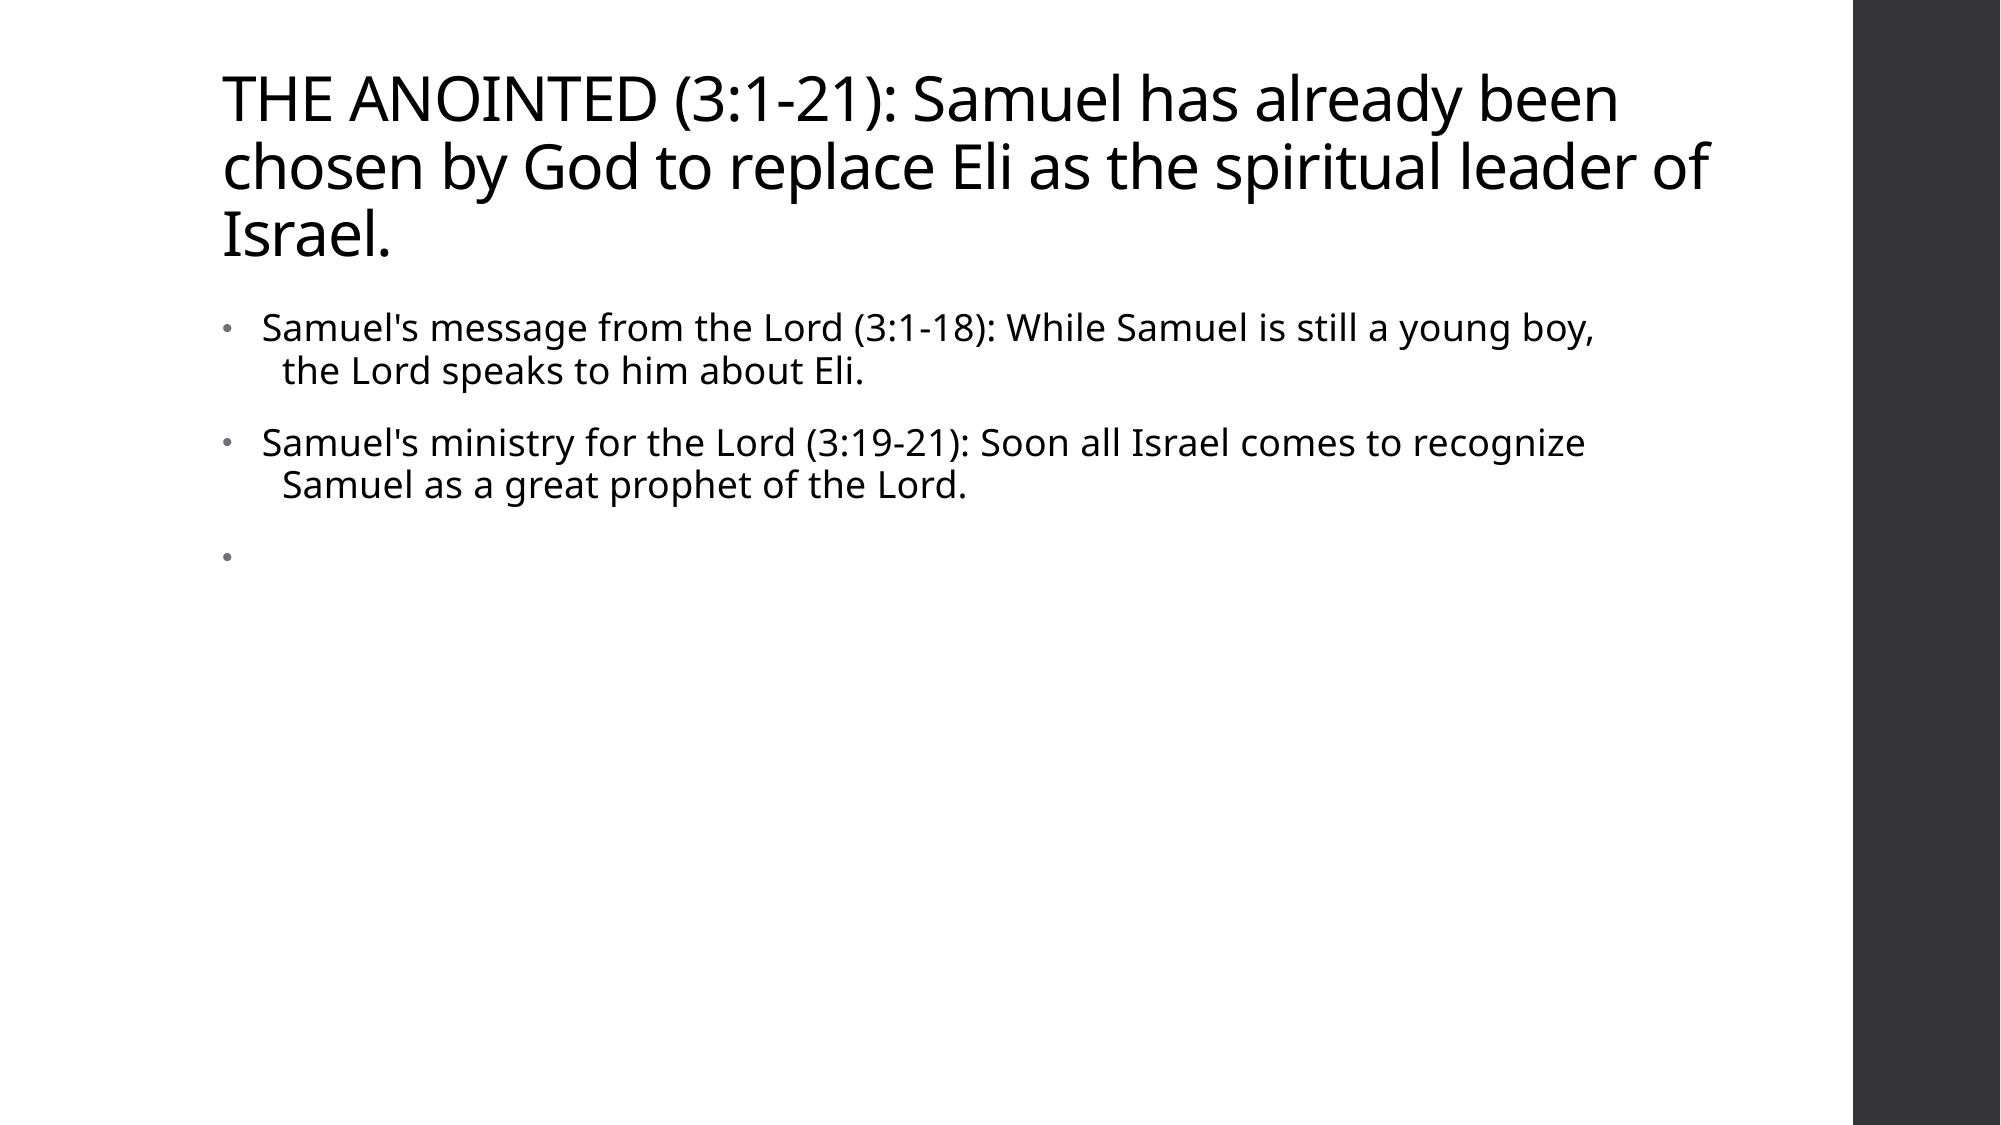

# THE ANOINTED (3:1-21): Samuel has already been chosen by God to replace Eli as the spiritual leader of Israel.
 Samuel's message from the Lord (3:1-18): While Samuel is still a young boy, the Lord speaks to him about Eli.
 Samuel's ministry for the Lord (3:19-21): Soon all Israel comes to recognize Samuel as a great prophet of the Lord.